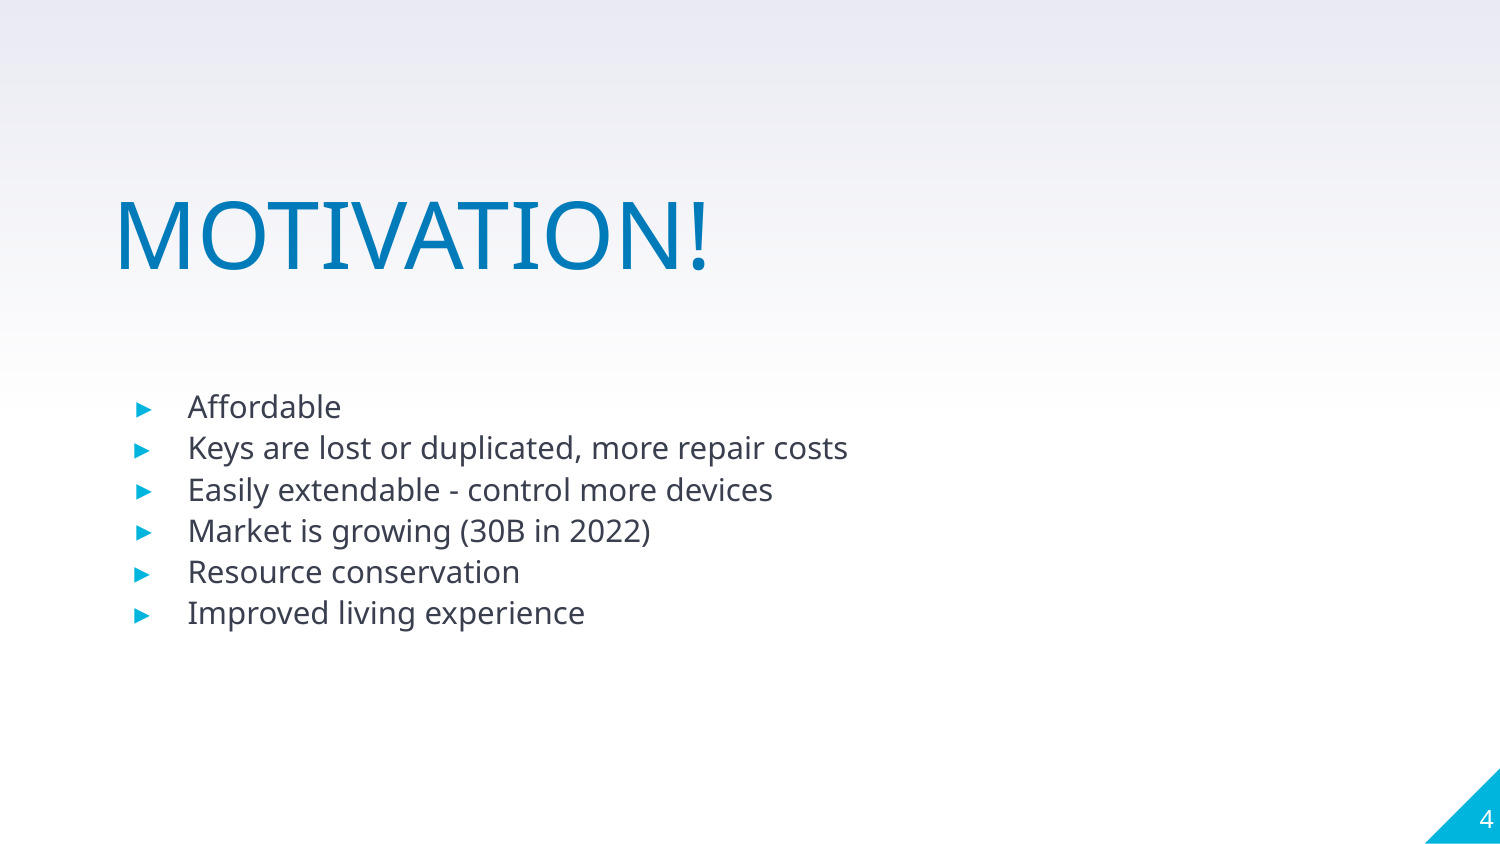

# MOTIVATION!
Affordable
Keys are lost or duplicated, more repair costs
Easily extendable - control more devices
Market is growing (30B in 2022)
Resource conservation
Improved living experience